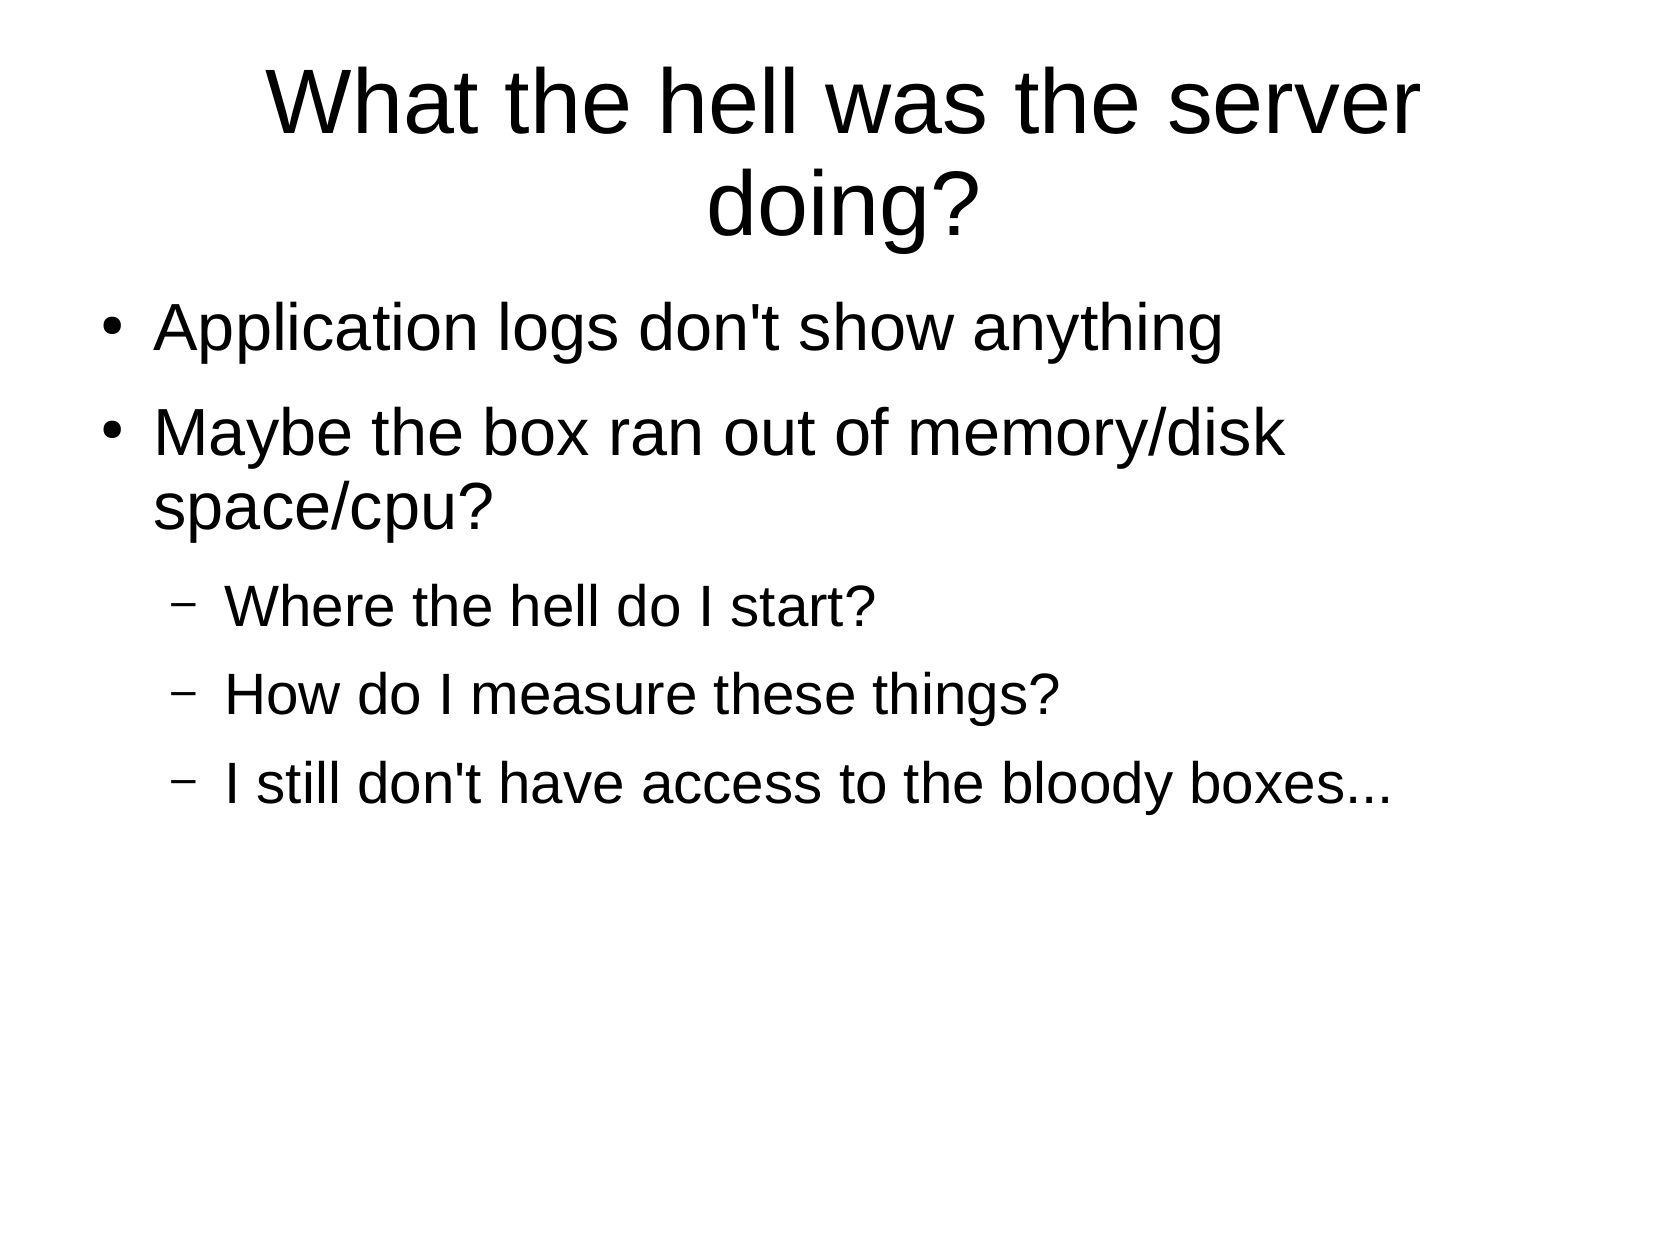

# What the hell was the server doing?
Application logs don't show anything
Maybe the box ran out of memory/disk space/cpu?
Where the hell do I start?
How do I measure these things?
I still don't have access to the bloody boxes...